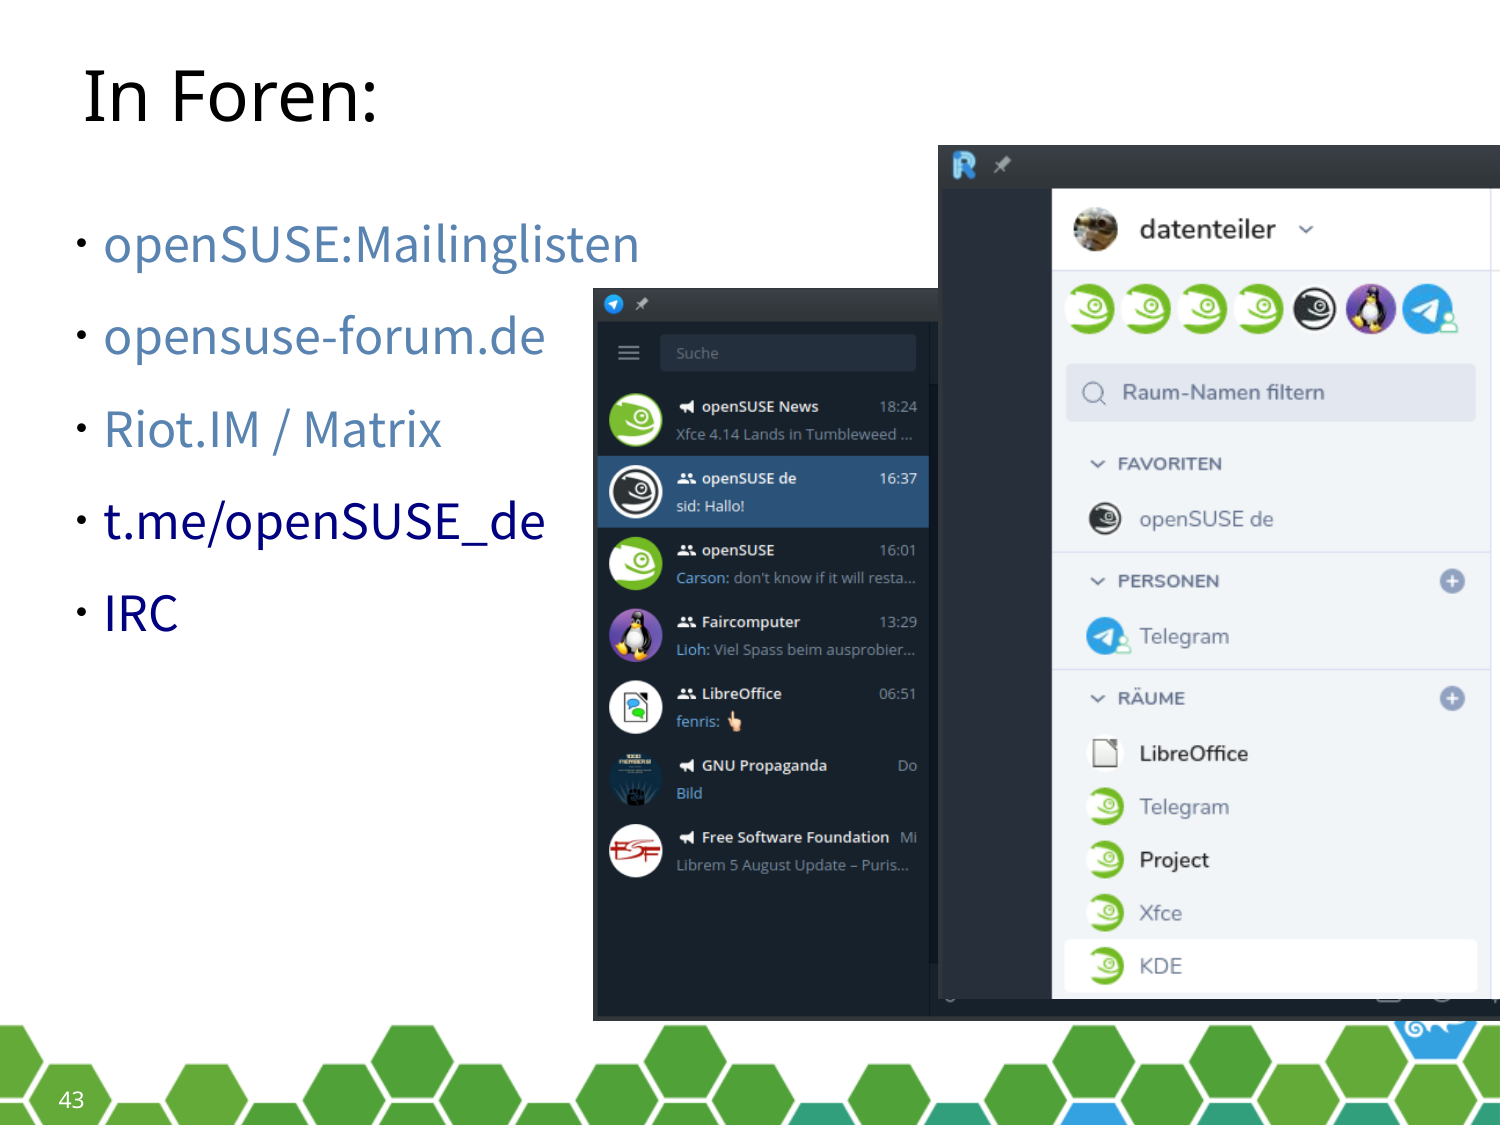

# In Foren:
openSUSE:Mailinglisten
opensuse-forum.de
Riot.IM / Matrix
t.me/openSUSE_de
IRC